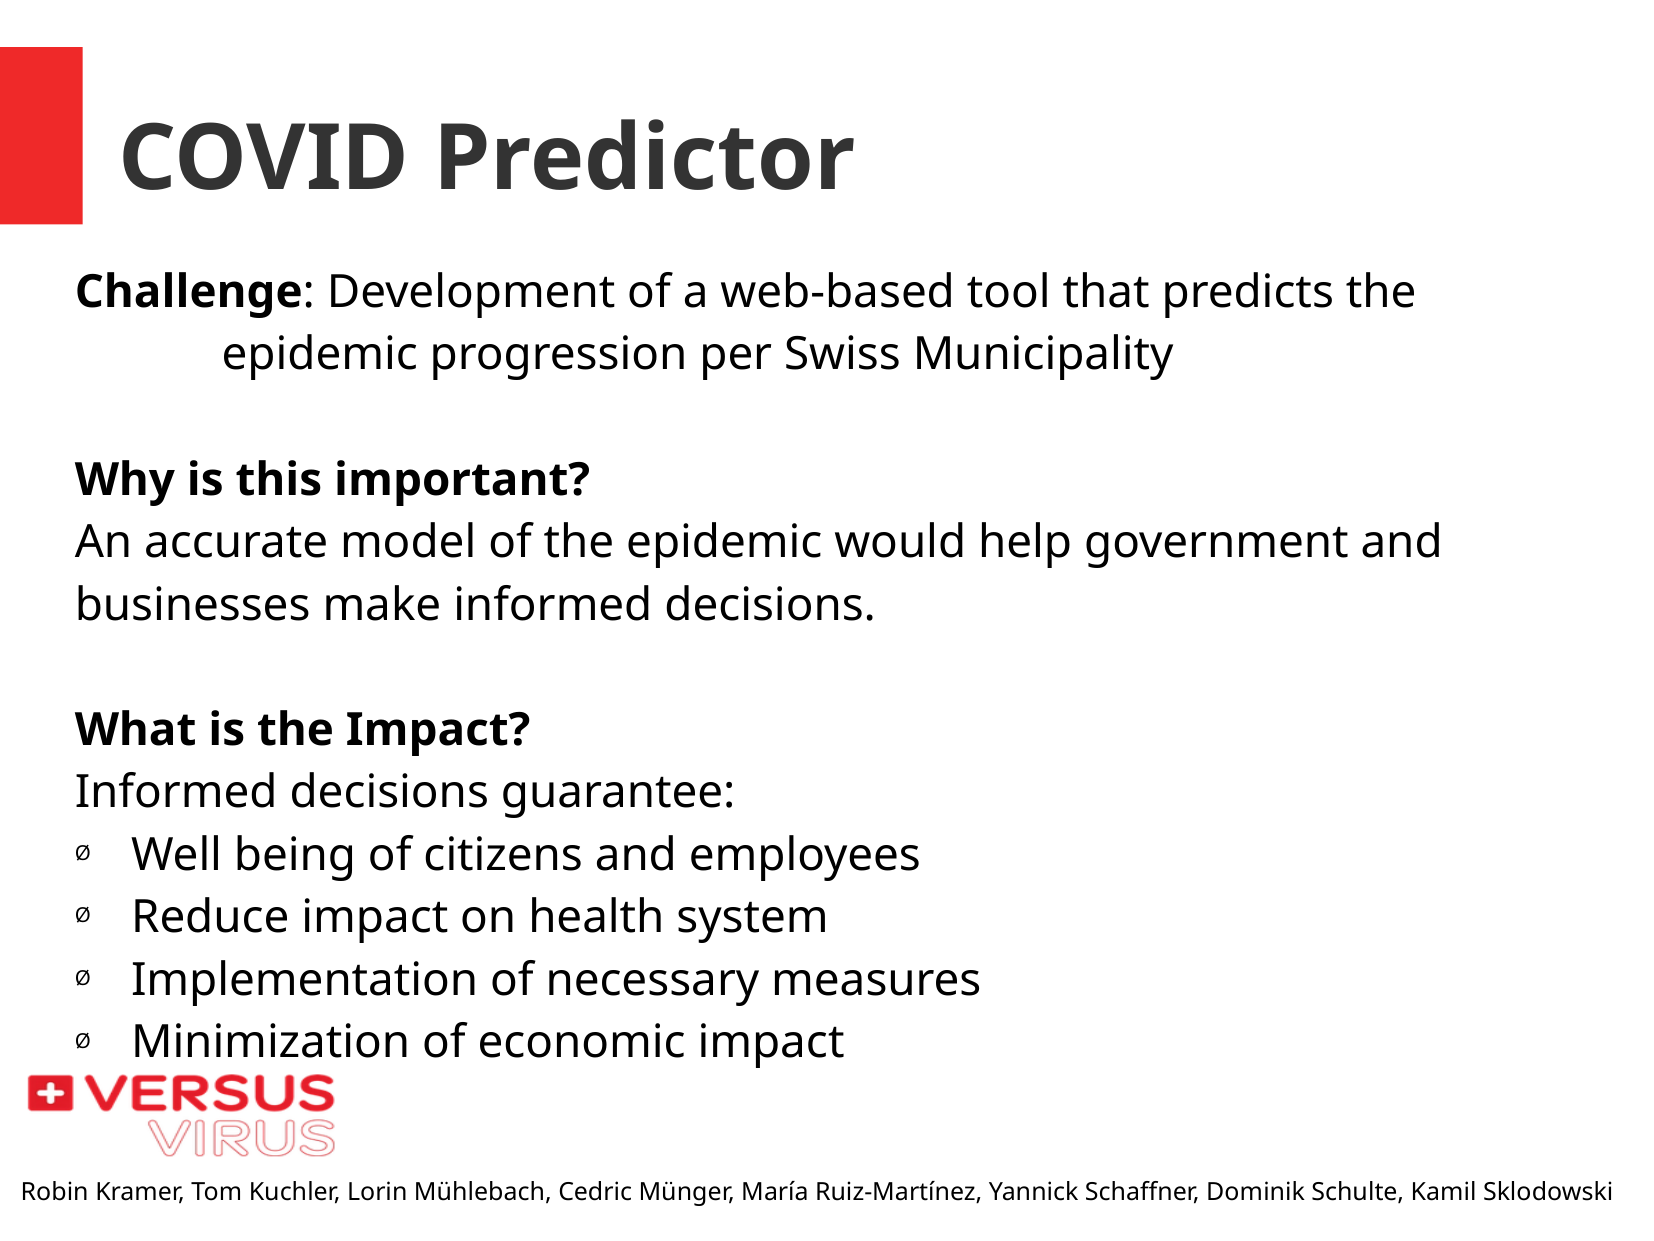

# COVID Predictor
Challenge: Development of a web-based tool that predicts the
	 epidemic progression per Swiss Municipality
Why is this important?
An accurate model of the epidemic would help government and businesses make informed decisions.
What is the Impact?
Informed decisions guarantee:
Well being of citizens and employees
Reduce impact on health system
Implementation of necessary measures
Minimization of economic impact
Robin Kramer, Tom Kuchler, Lorin Mühlebach, Cedric Münger, María Ruiz-Martínez, Yannick Schaffner, Dominik Schulte, Kamil Sklodowski